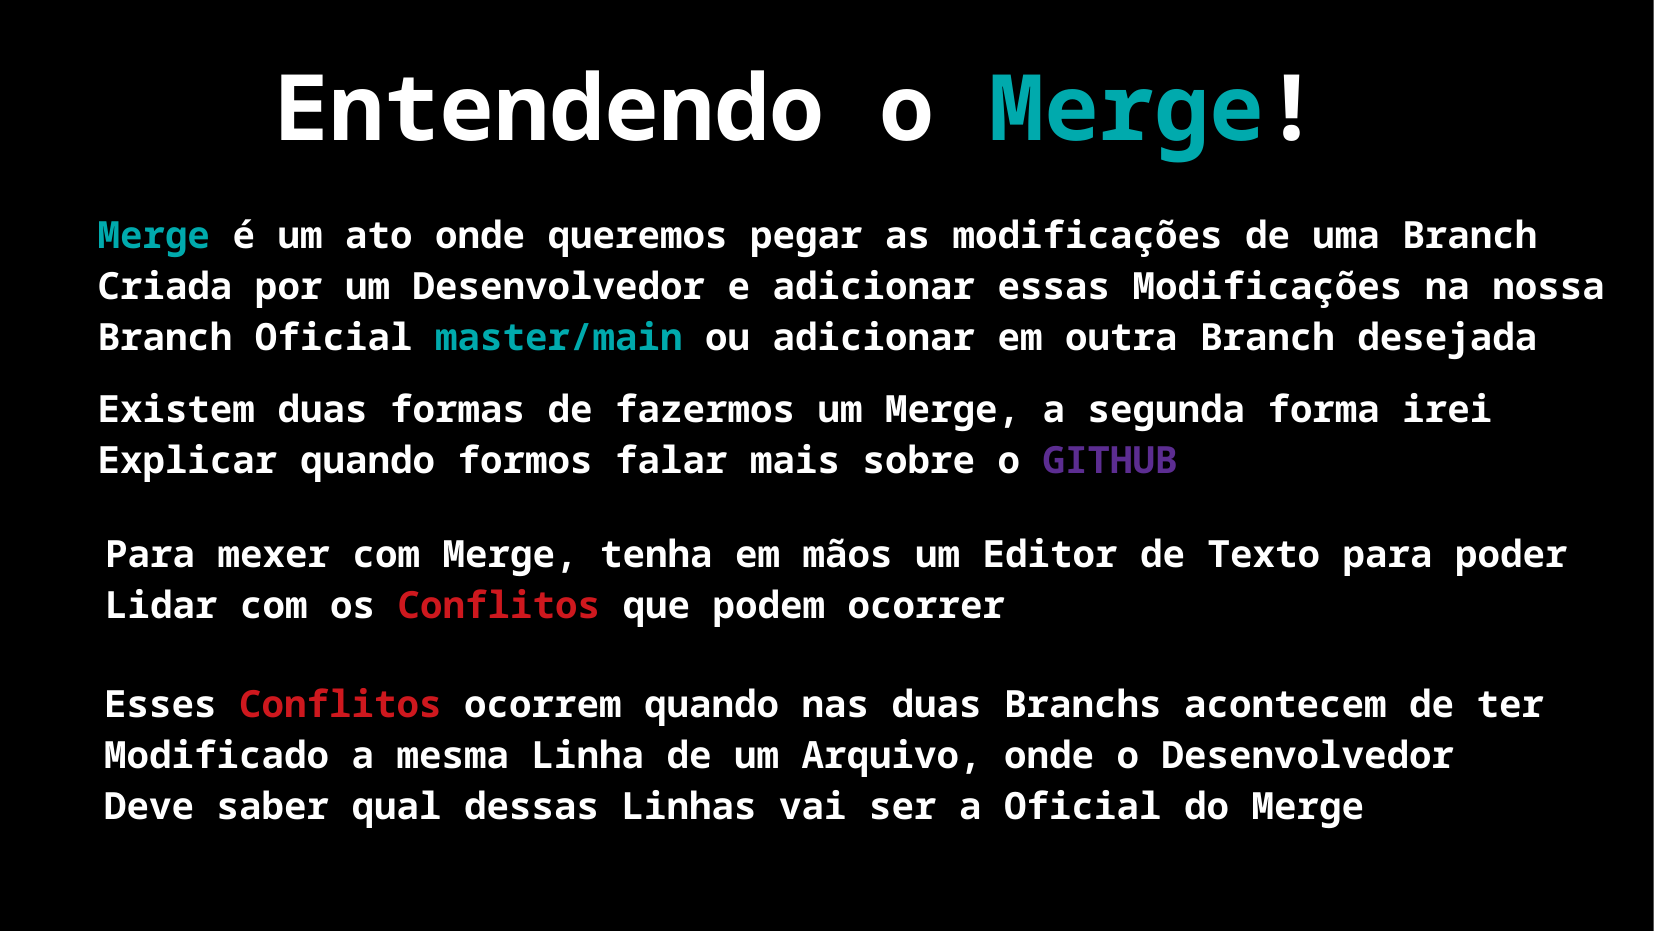

Entendendo o Merge!
Merge é um ato onde queremos pegar as modificações de uma Branch
Criada por um Desenvolvedor e adicionar essas Modificações na nossa
Branch Oficial master/main ou adicionar em outra Branch desejada
Existem duas formas de fazermos um Merge, a segunda forma irei
Explicar quando formos falar mais sobre o GITHUB
Para mexer com Merge, tenha em mãos um Editor de Texto para poder
Lidar com os Conflitos que podem ocorrer
Esses Conflitos ocorrem quando nas duas Branchs acontecem de ter
Modificado a mesma Linha de um Arquivo, onde o Desenvolvedor
Deve saber qual dessas Linhas vai ser a Oficial do Merge